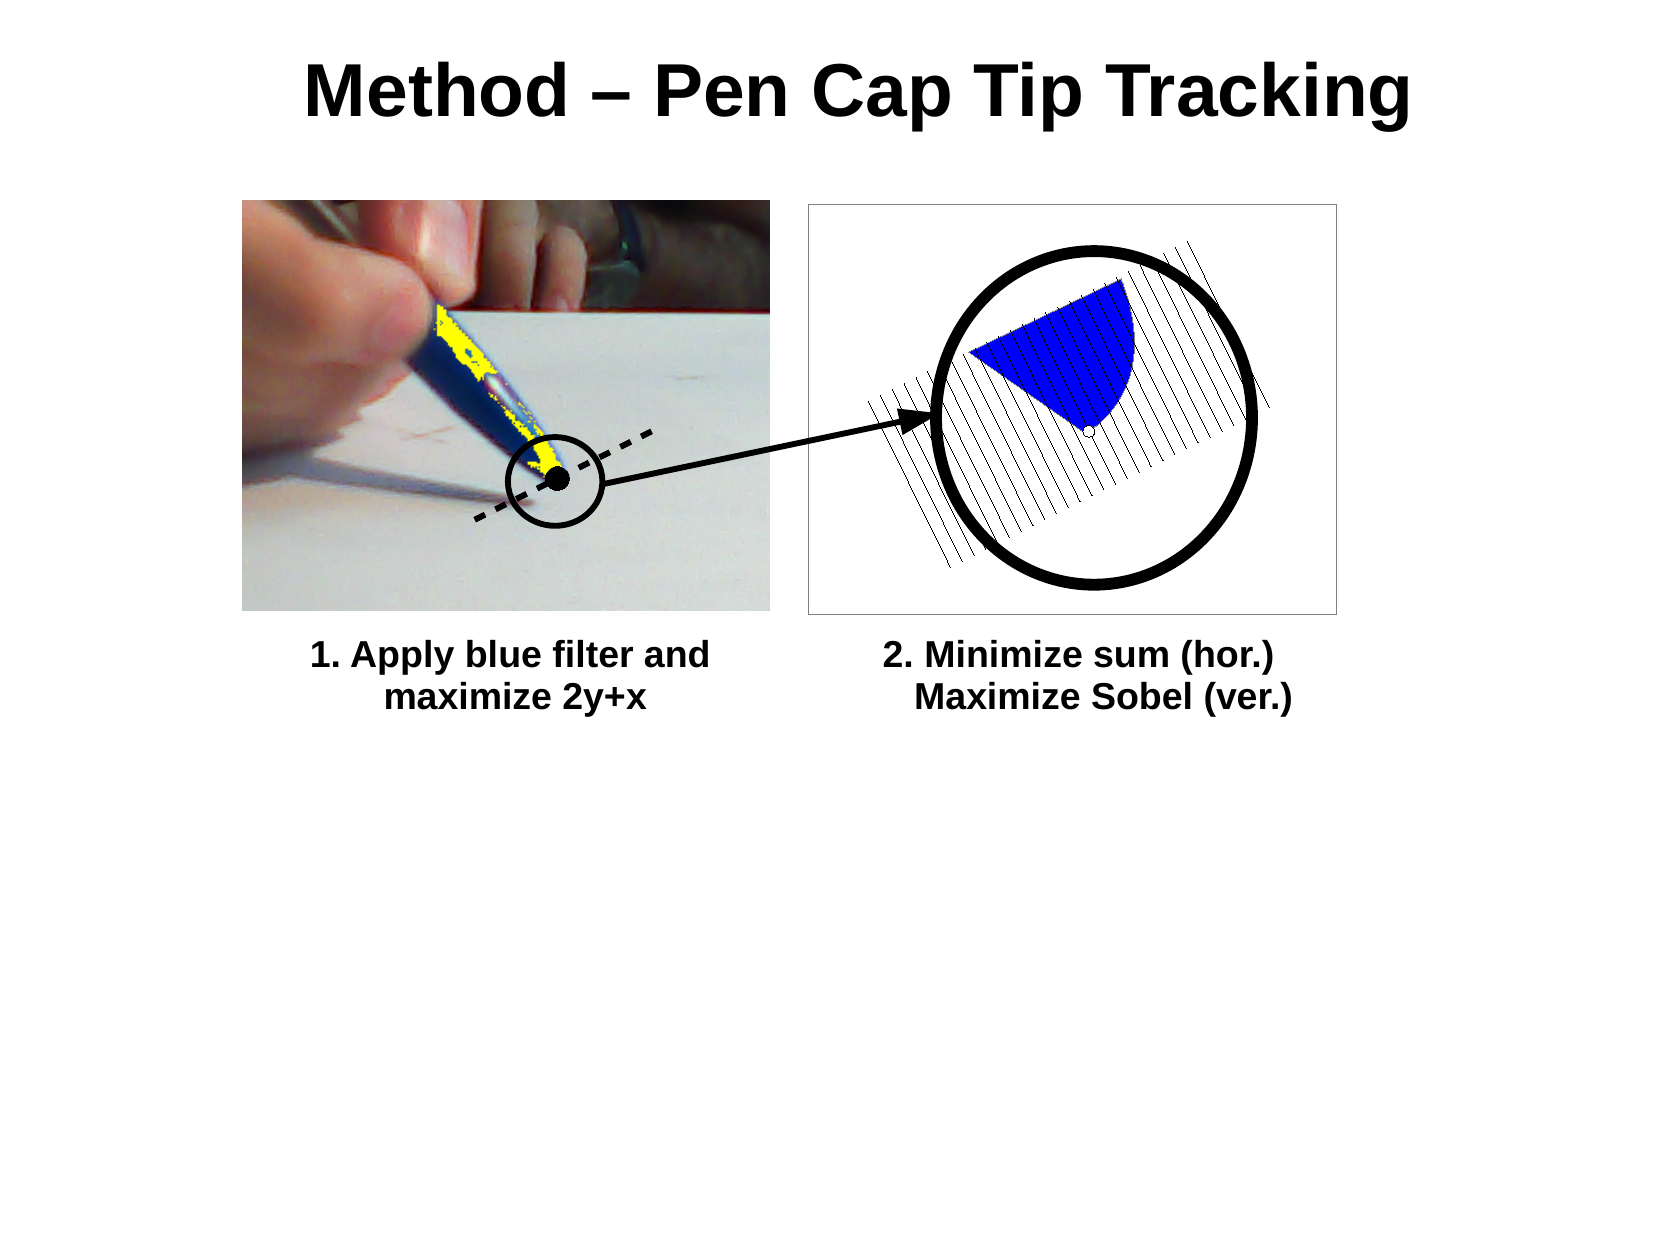

Method – Pen Cap Tip Tracking
1. Apply blue filter and
 maximize 2y+x
2. Minimize sum (hor.)
 Maximize Sobel (ver.)